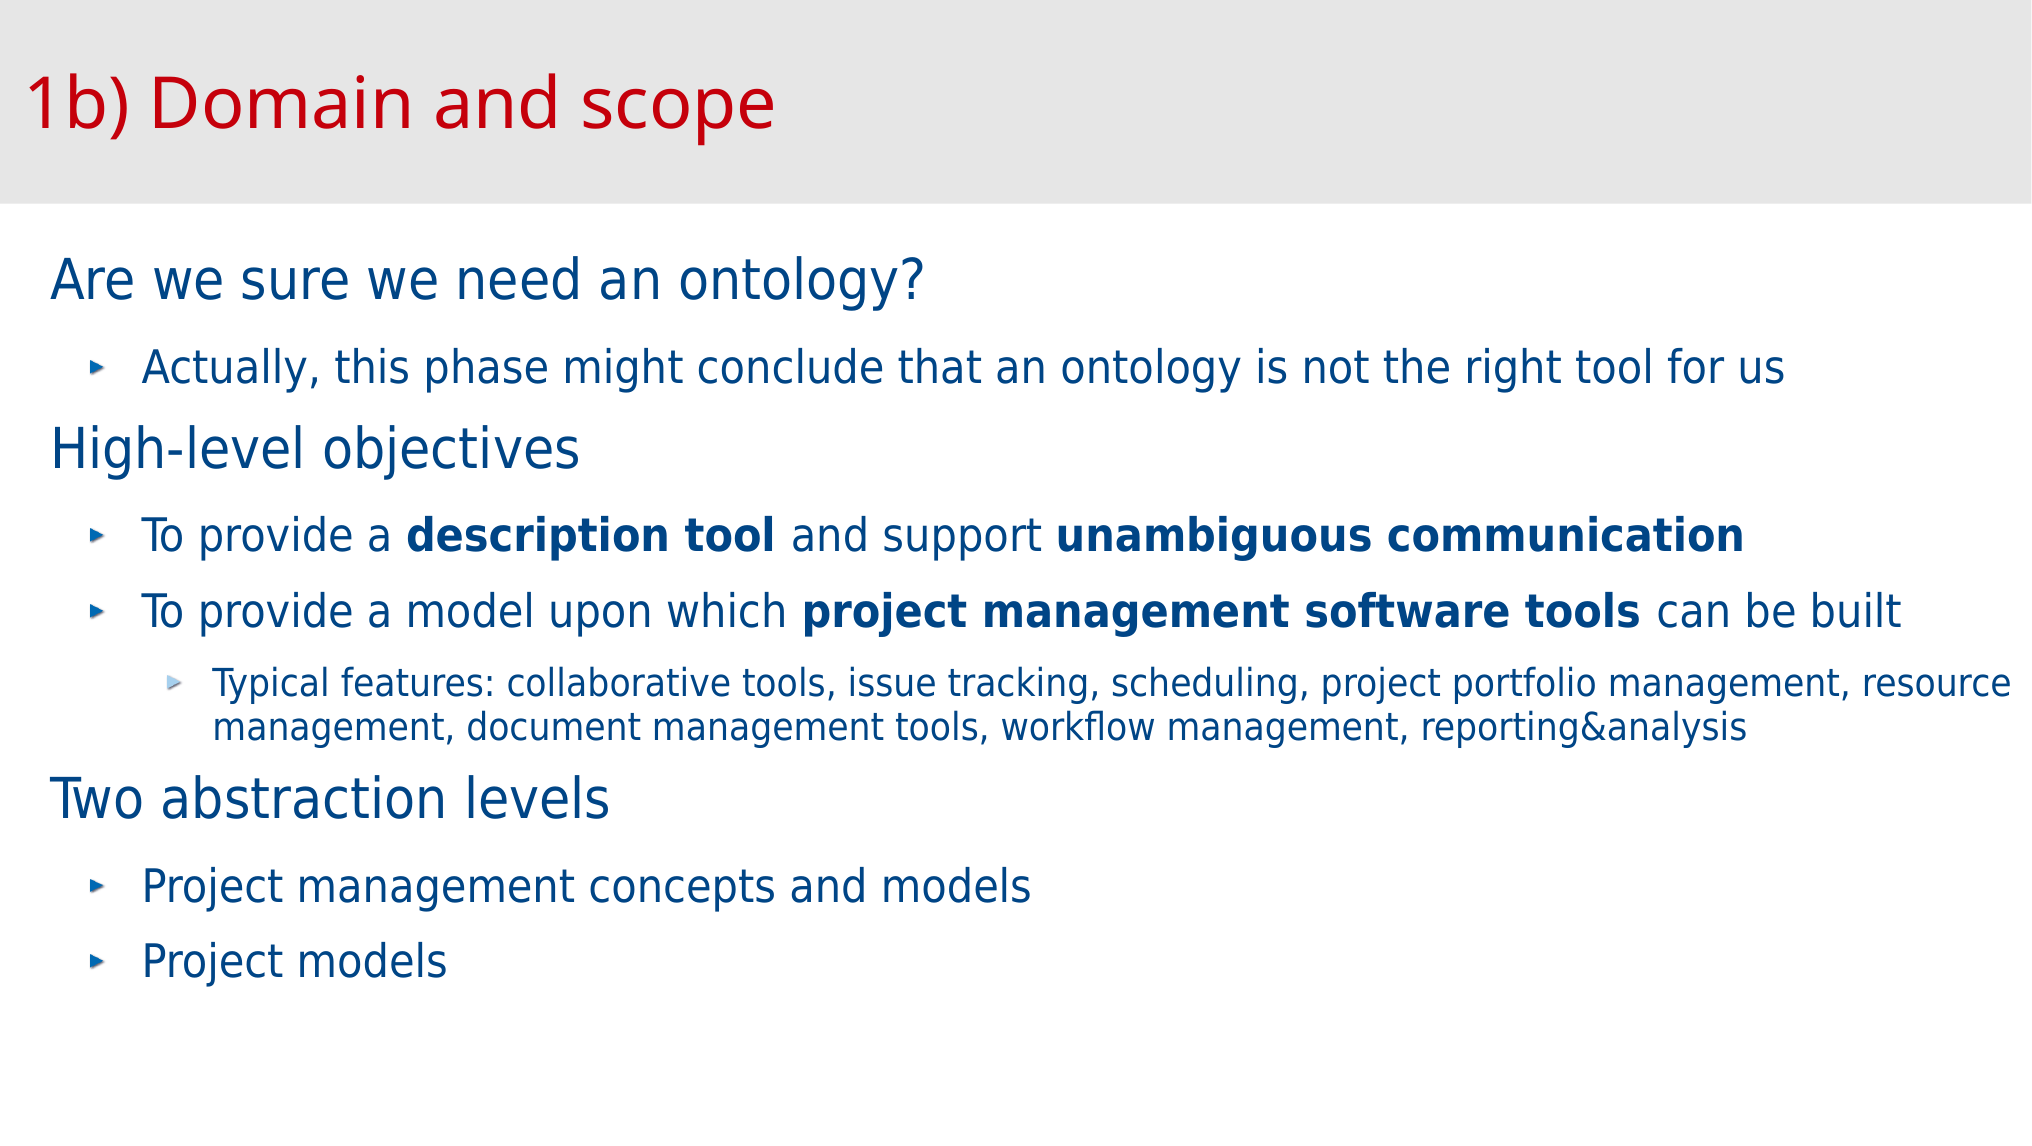

# 1b) Domain and scope
Are we sure we need an ontology?
Actually, this phase might conclude that an ontology is not the right tool for us
High-level objectives
To provide a description tool and support unambiguous communication
To provide a model upon which project management software tools can be built
Typical features: collaborative tools, issue tracking, scheduling, project portfolio management, resource management, document management tools, workflow management, reporting&analysis
Two abstraction levels
Project management concepts and models
Project models